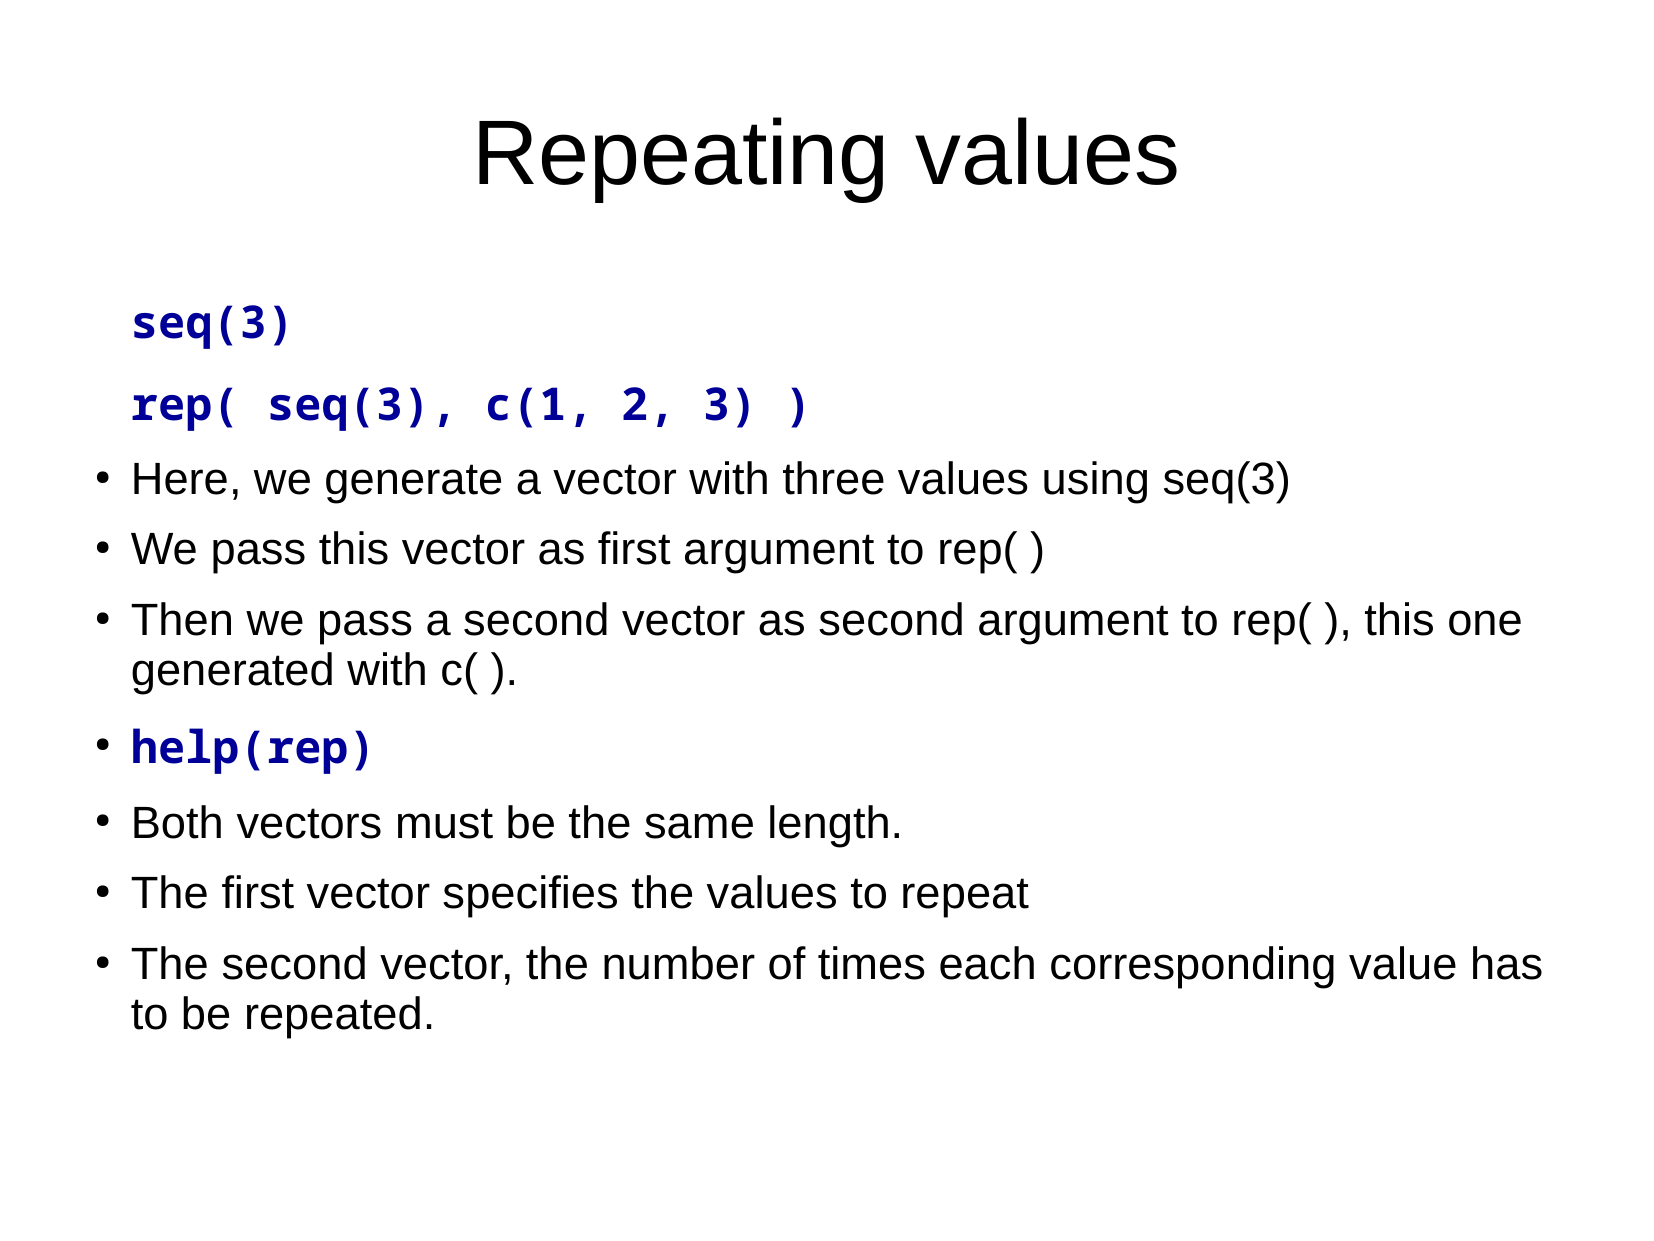

# Repeating values
seq(3)
rep( seq(3), c(1, 2, 3) )
Here, we generate a vector with three values using seq(3)
We pass this vector as first argument to rep( )
Then we pass a second vector as second argument to rep( ), this one generated with c( ).
help(rep)
Both vectors must be the same length.
The first vector specifies the values to repeat
The second vector, the number of times each corresponding value has to be repeated.